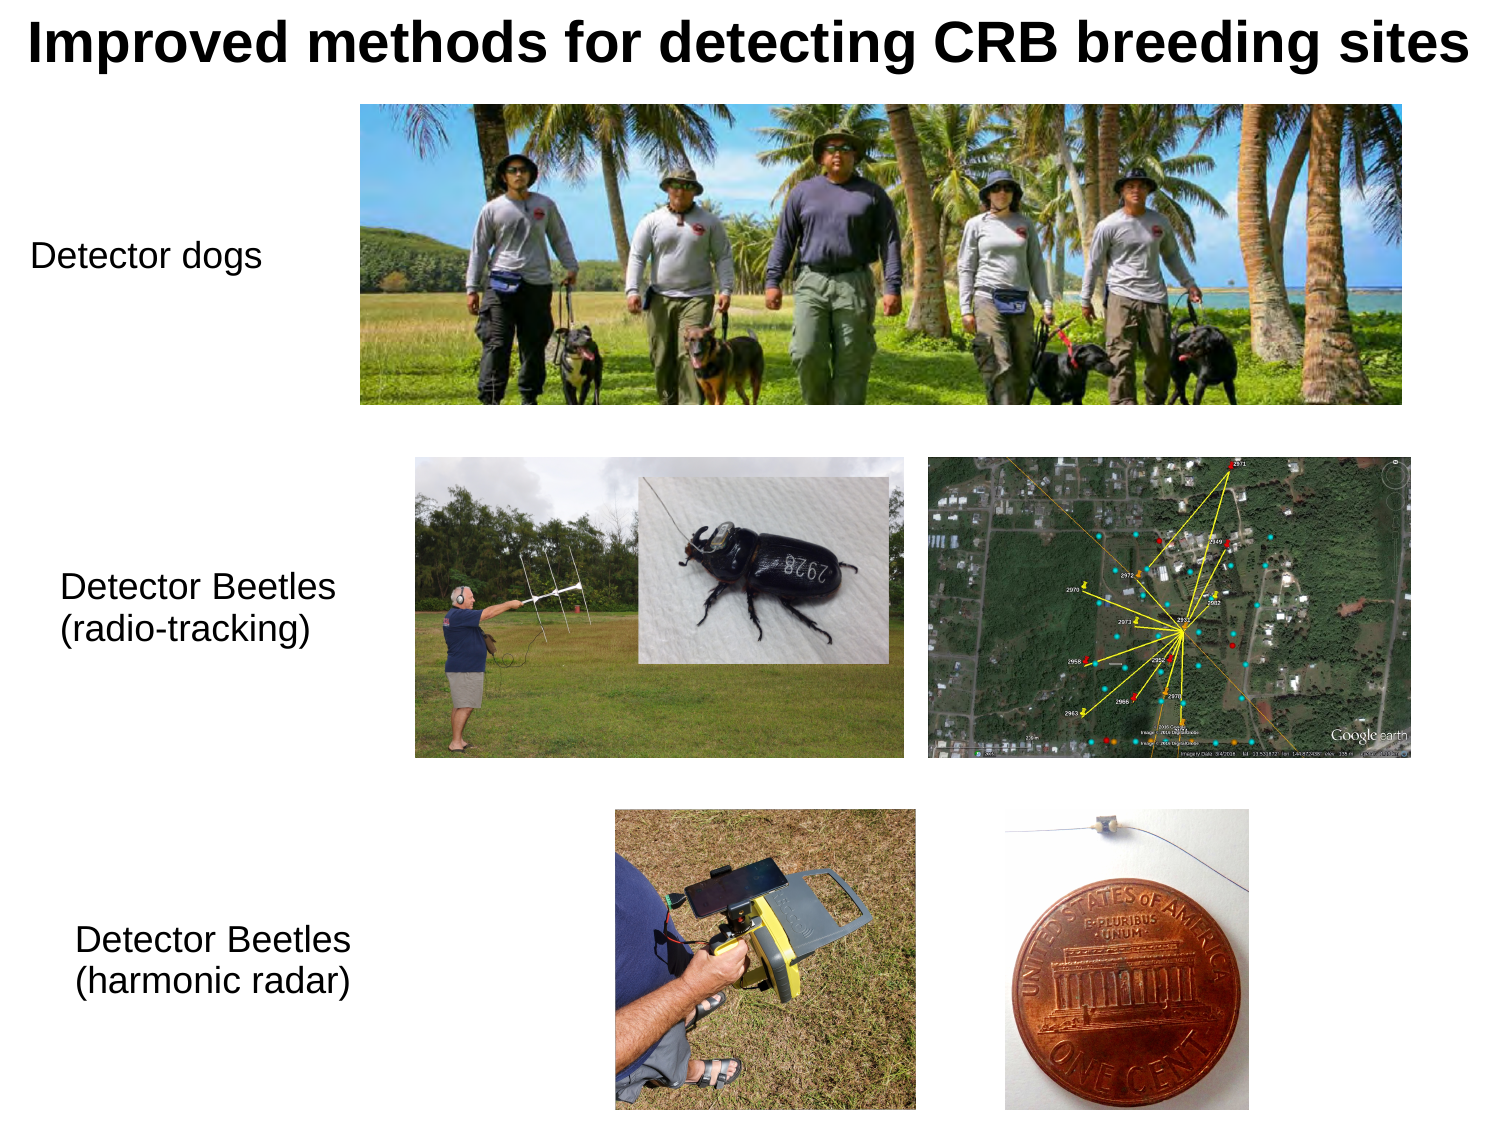

# Improved methods for detecting CRB breeding sites
Detector dogs
Detector Beetles
(radio-tracking)
Detector Beetles
(harmonic radar)